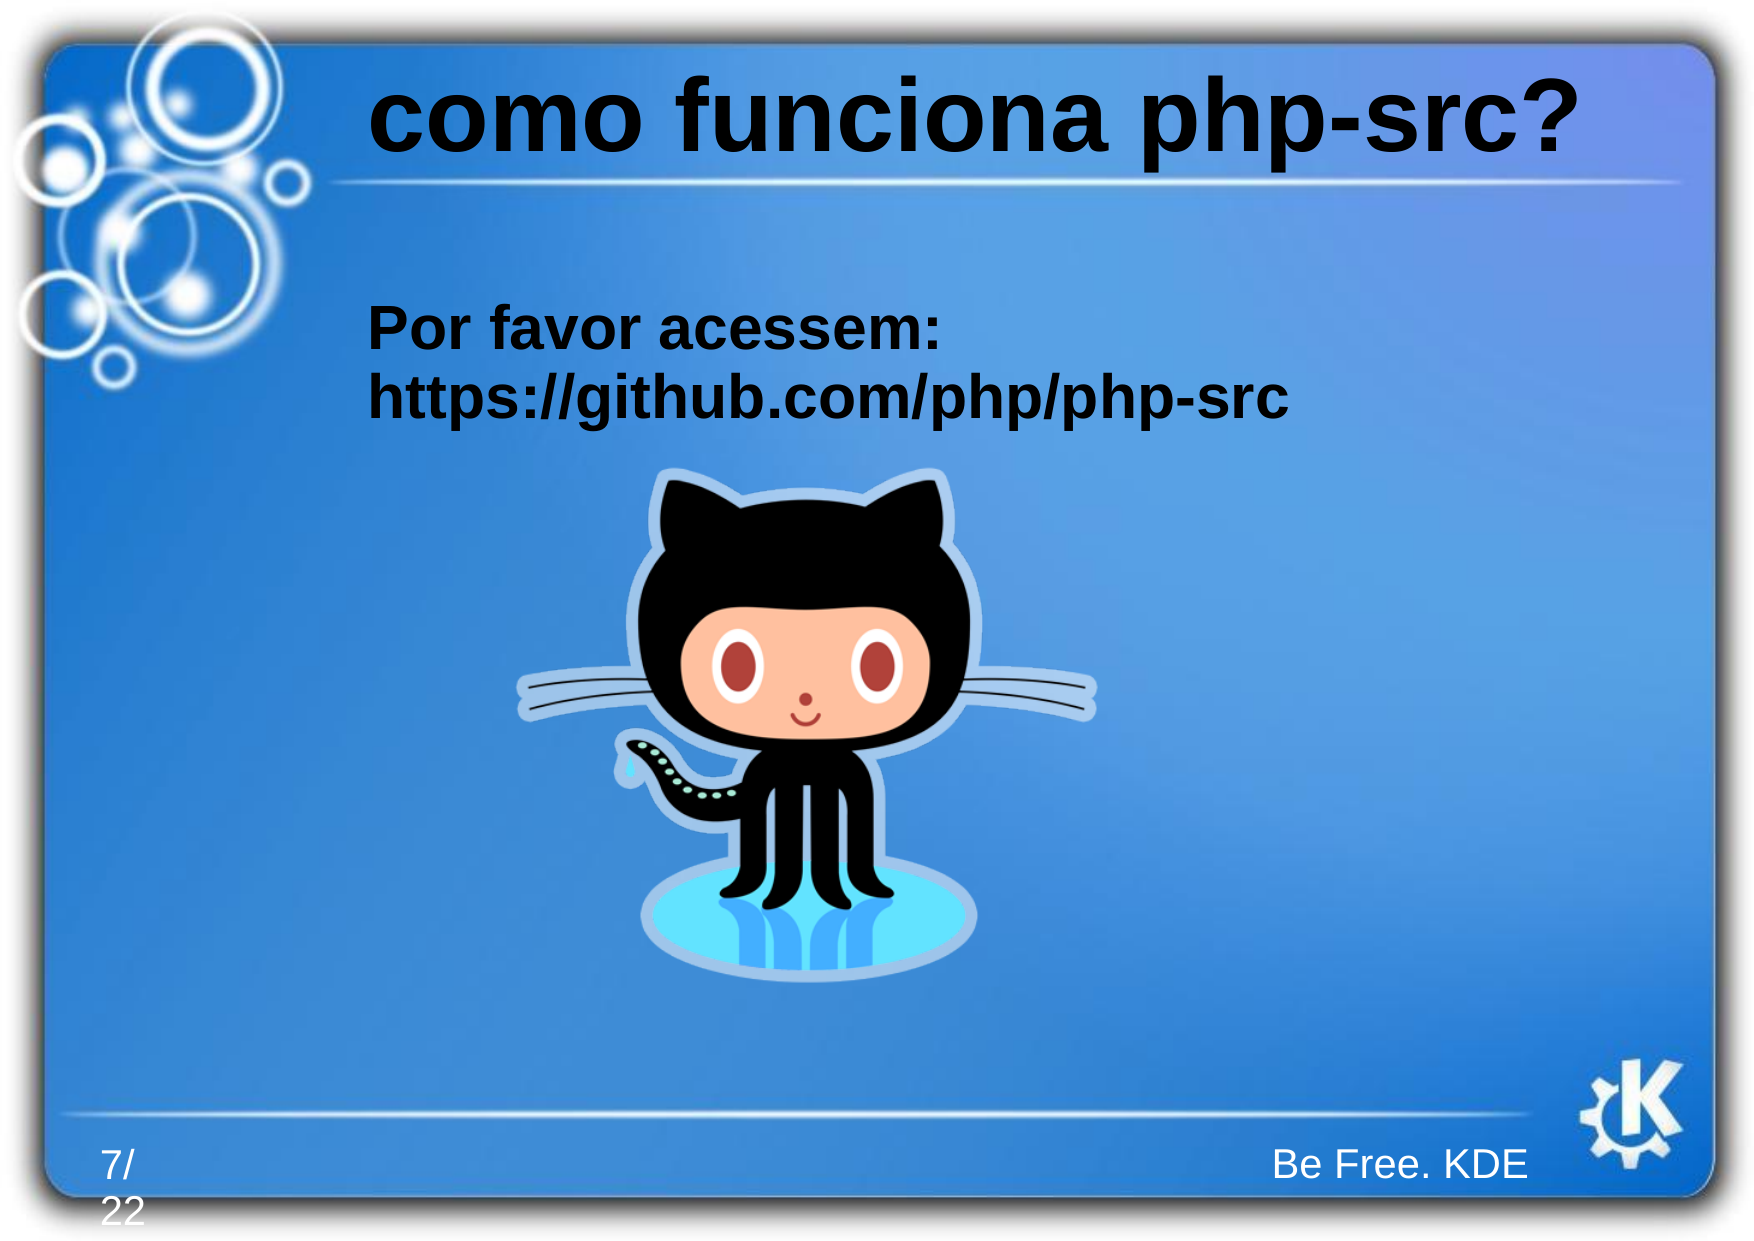

como funciona php-src?
Por favor acessem:
https://github.com/php/php-src